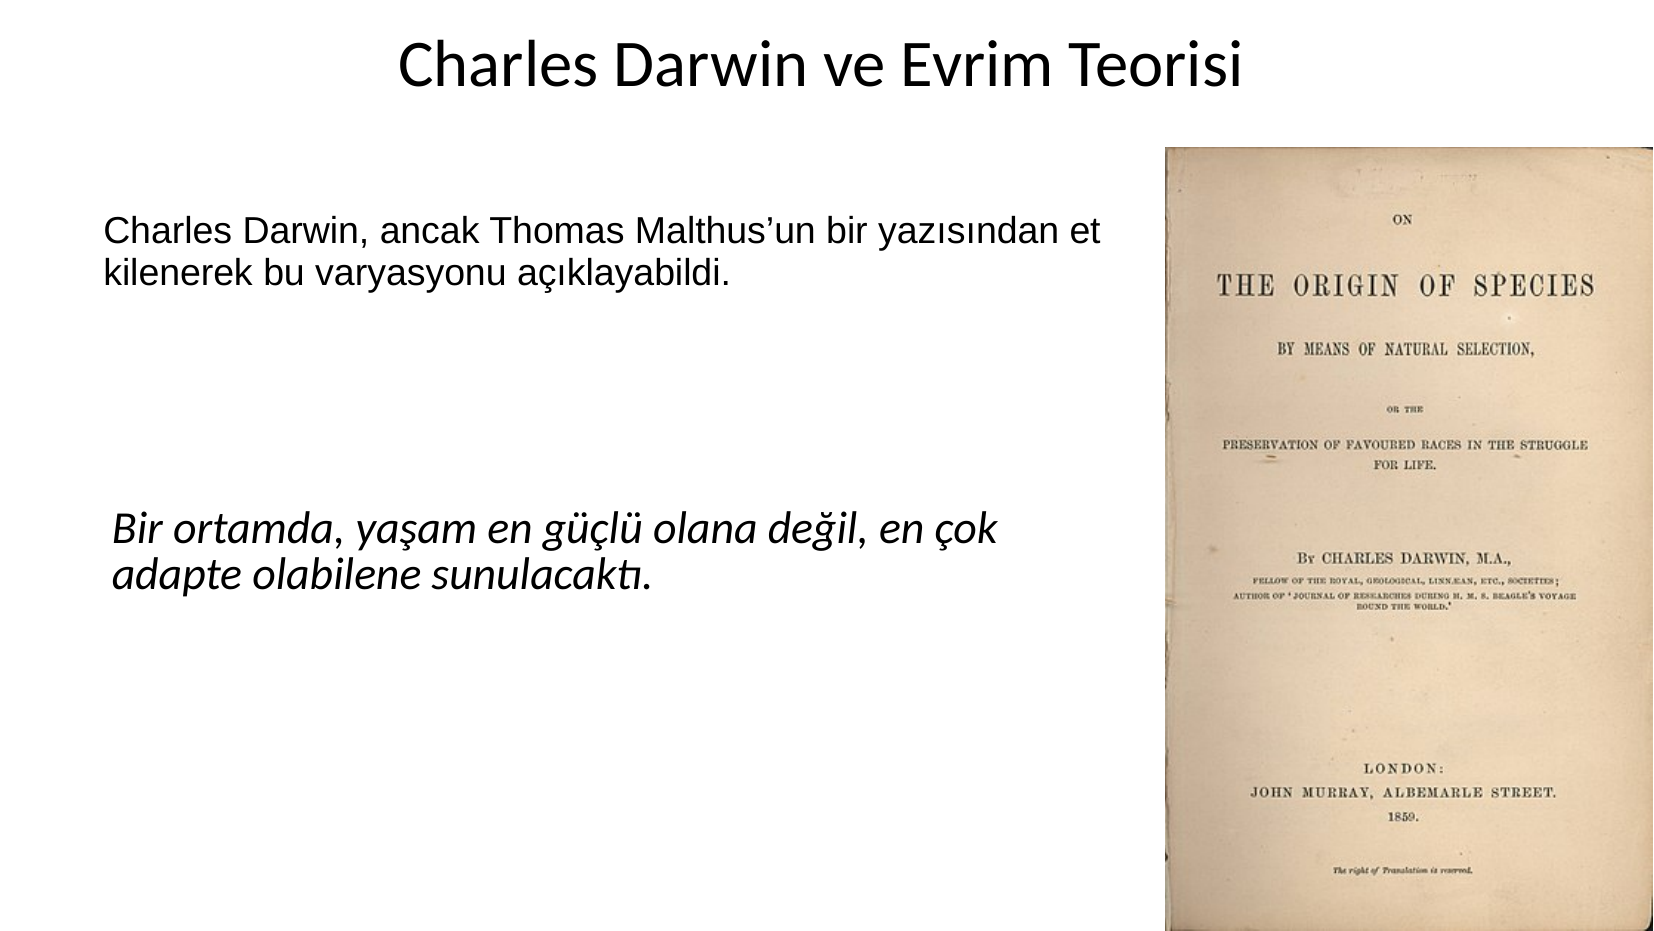

Charles Darwin ve Evrim Teorisi
Charles Darwin, ancak Thomas Malthus’un bir yazısından et
kilenerek bu varyasyonu açıklayabildi.
Bir ortamda, yaşam en güçlü olana değil, en çok adapte olabilene sunulacaktı.